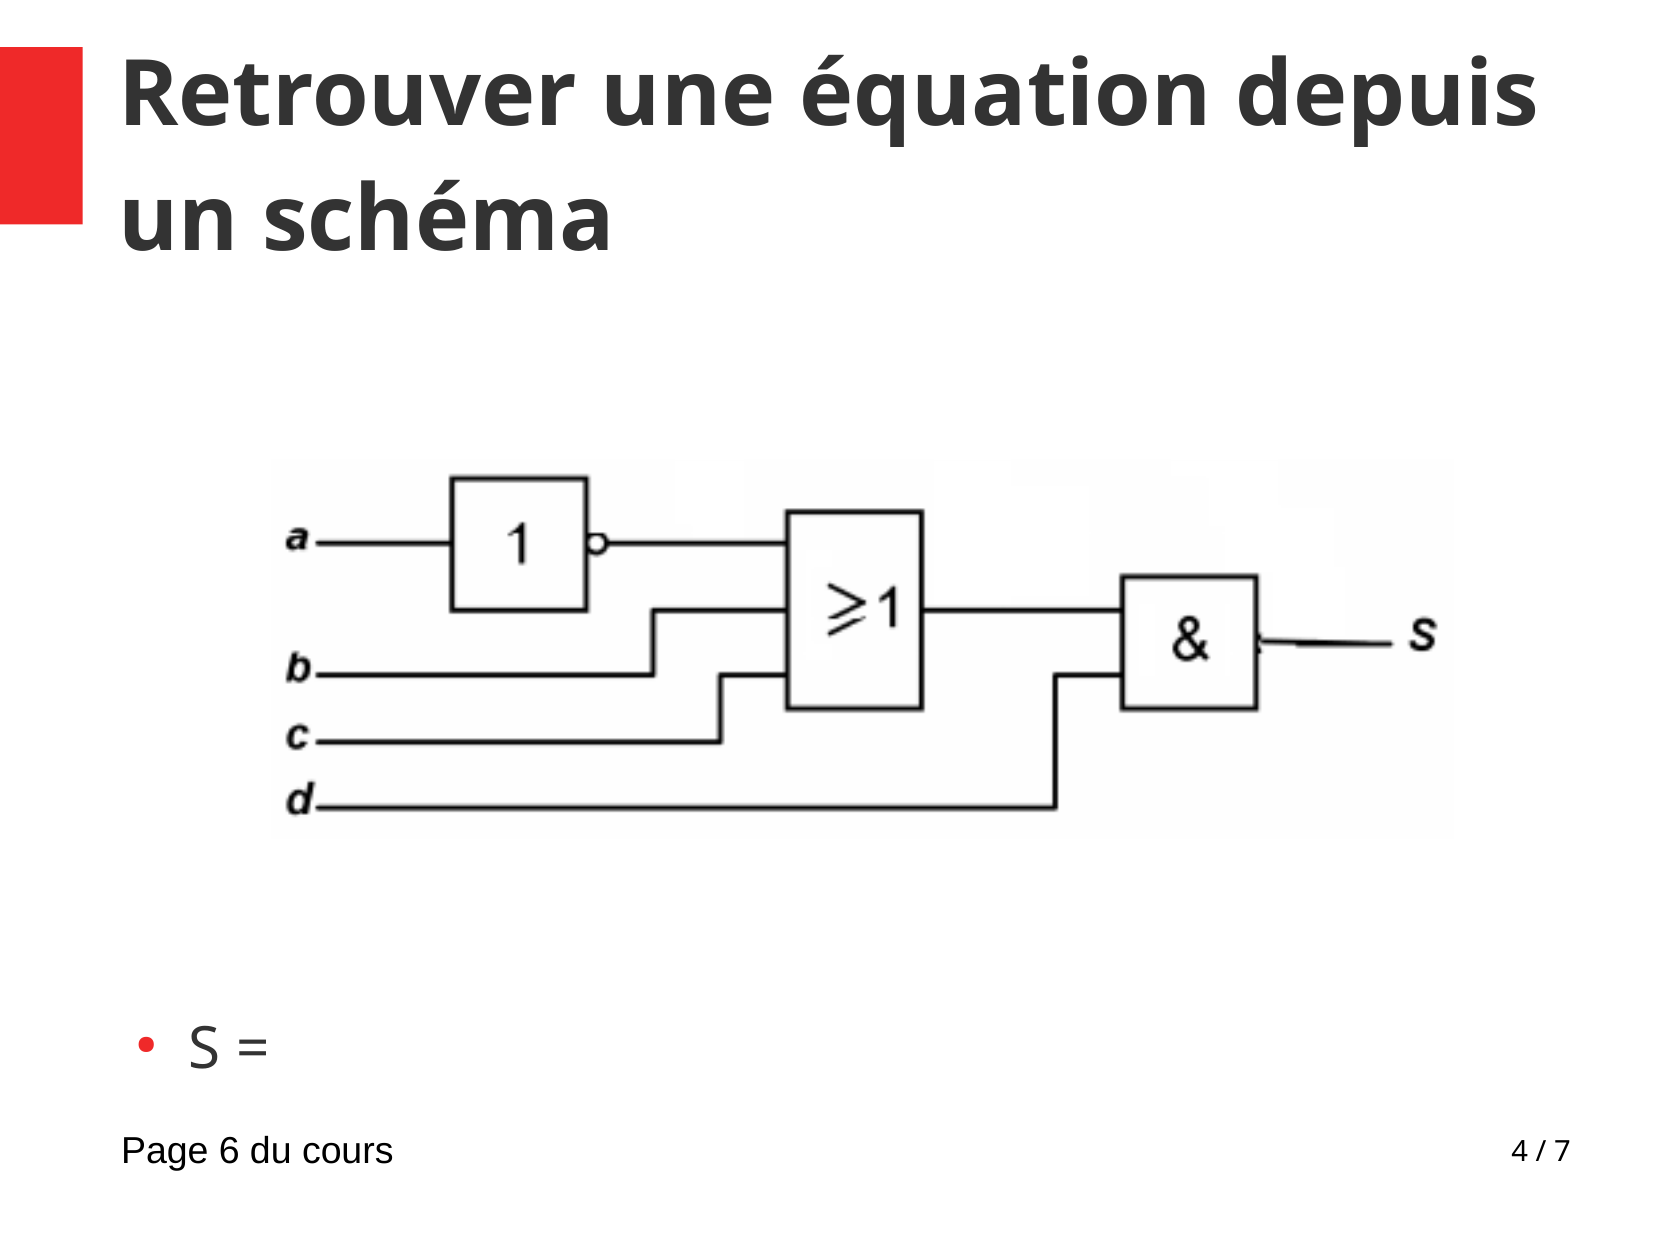

# Retrouver une équation depuis un schéma
S =
Page 6 du cours
4